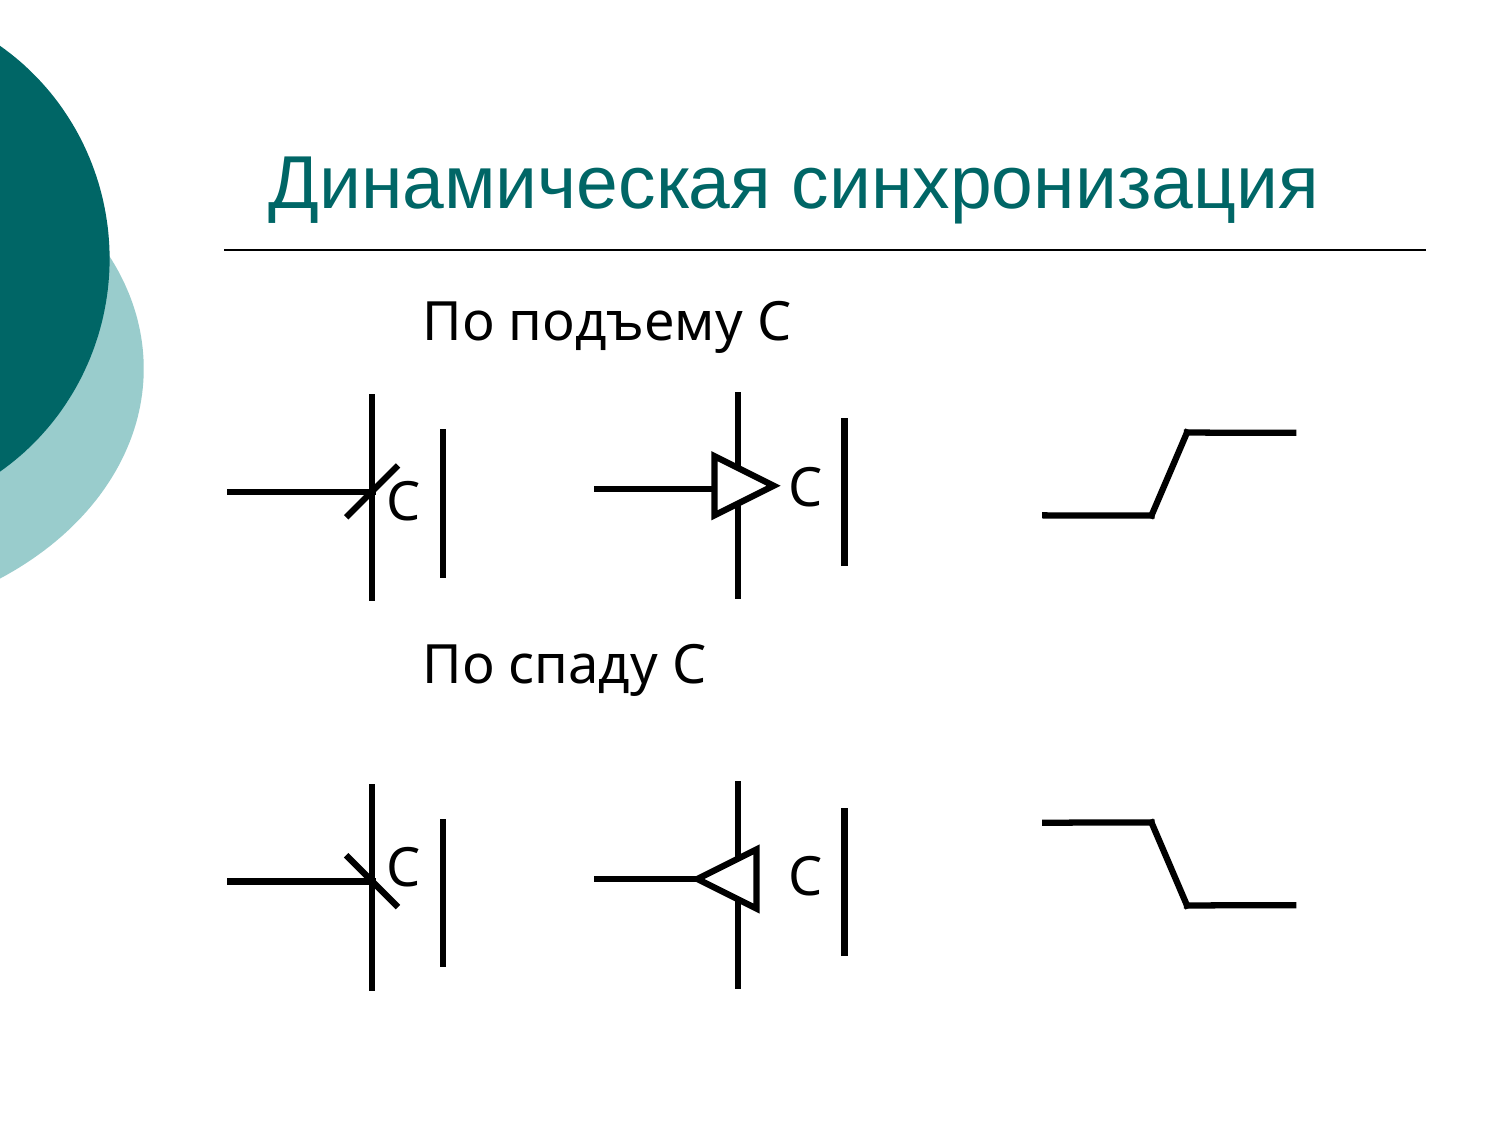

# Динамическая синхронизация
По подъему С
С
С
По спаду С
С
С